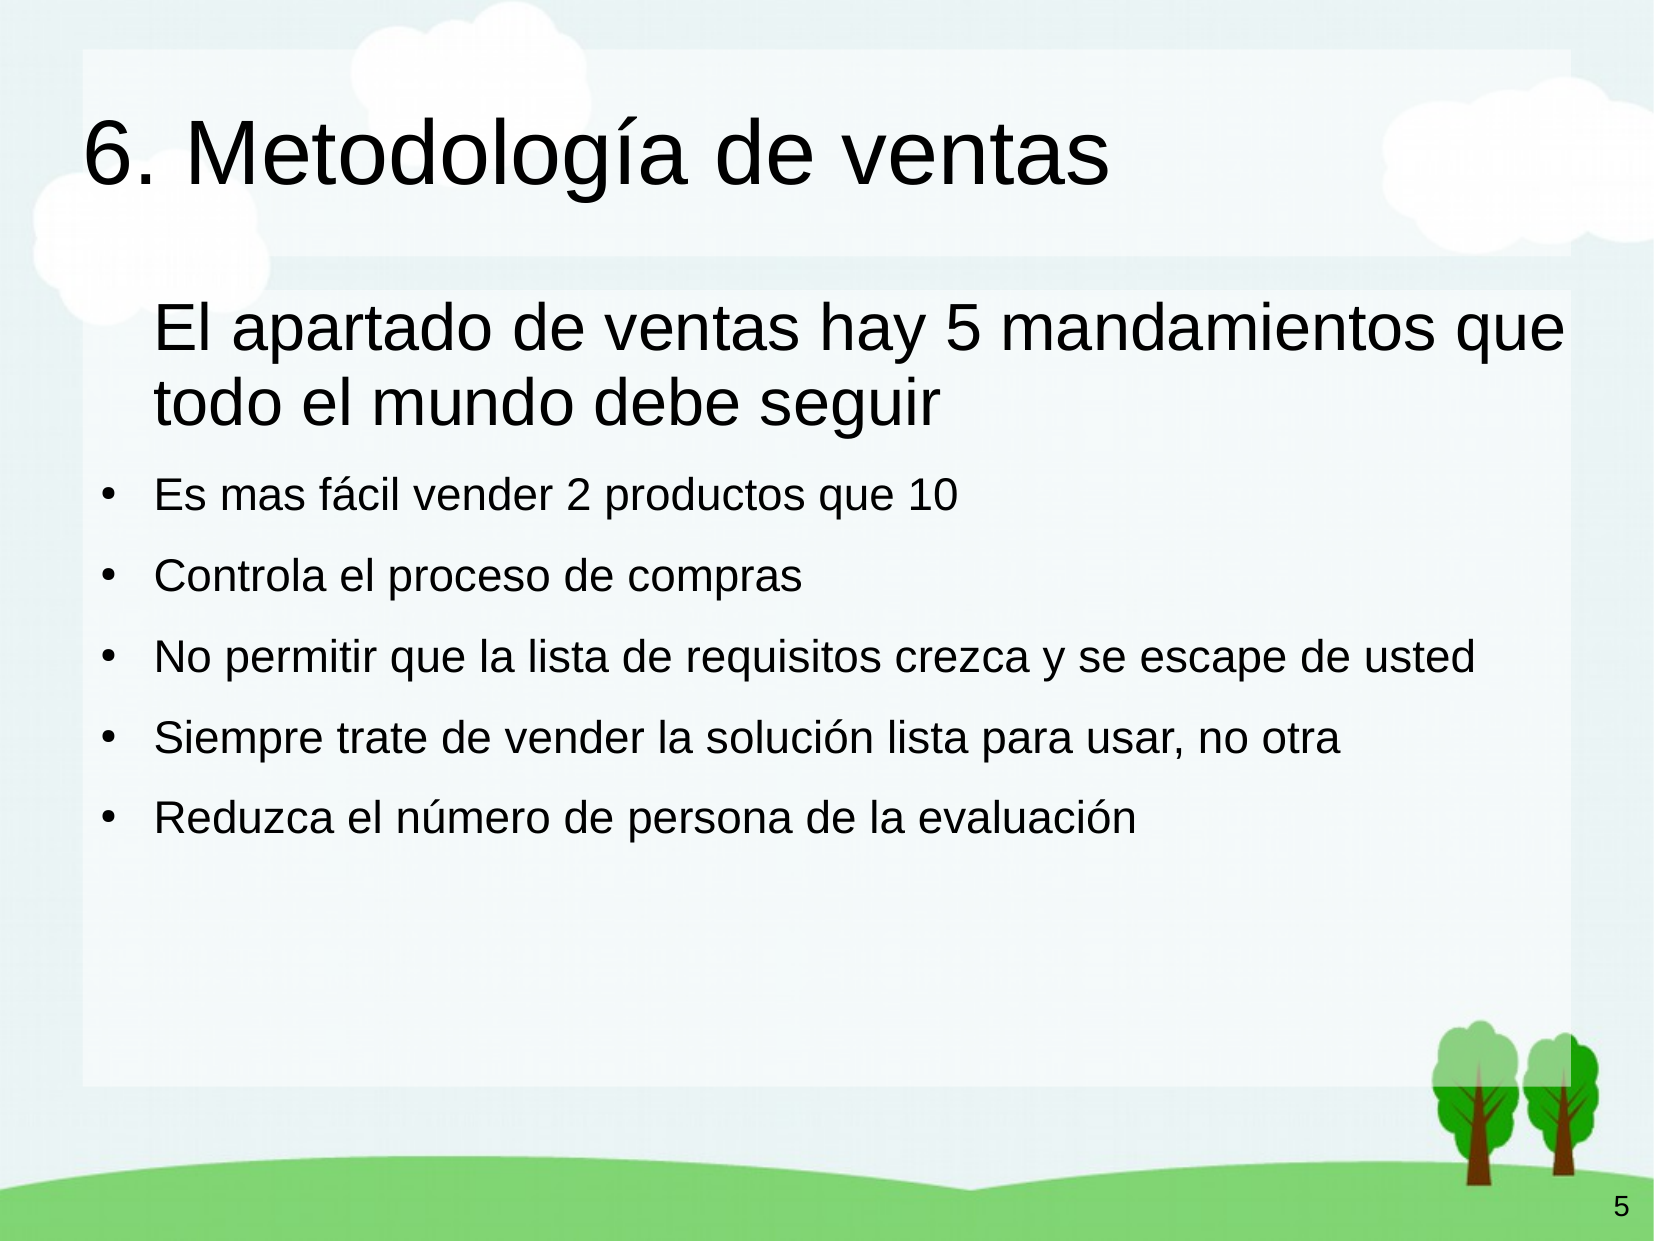

# 6. Metodología de ventas
El apartado de ventas hay 5 mandamientos que todo el mundo debe seguir
Es mas fácil vender 2 productos que 10
Controla el proceso de compras
No permitir que la lista de requisitos crezca y se escape de usted
Siempre trate de vender la solución lista para usar, no otra
Reduzca el número de persona de la evaluación
5